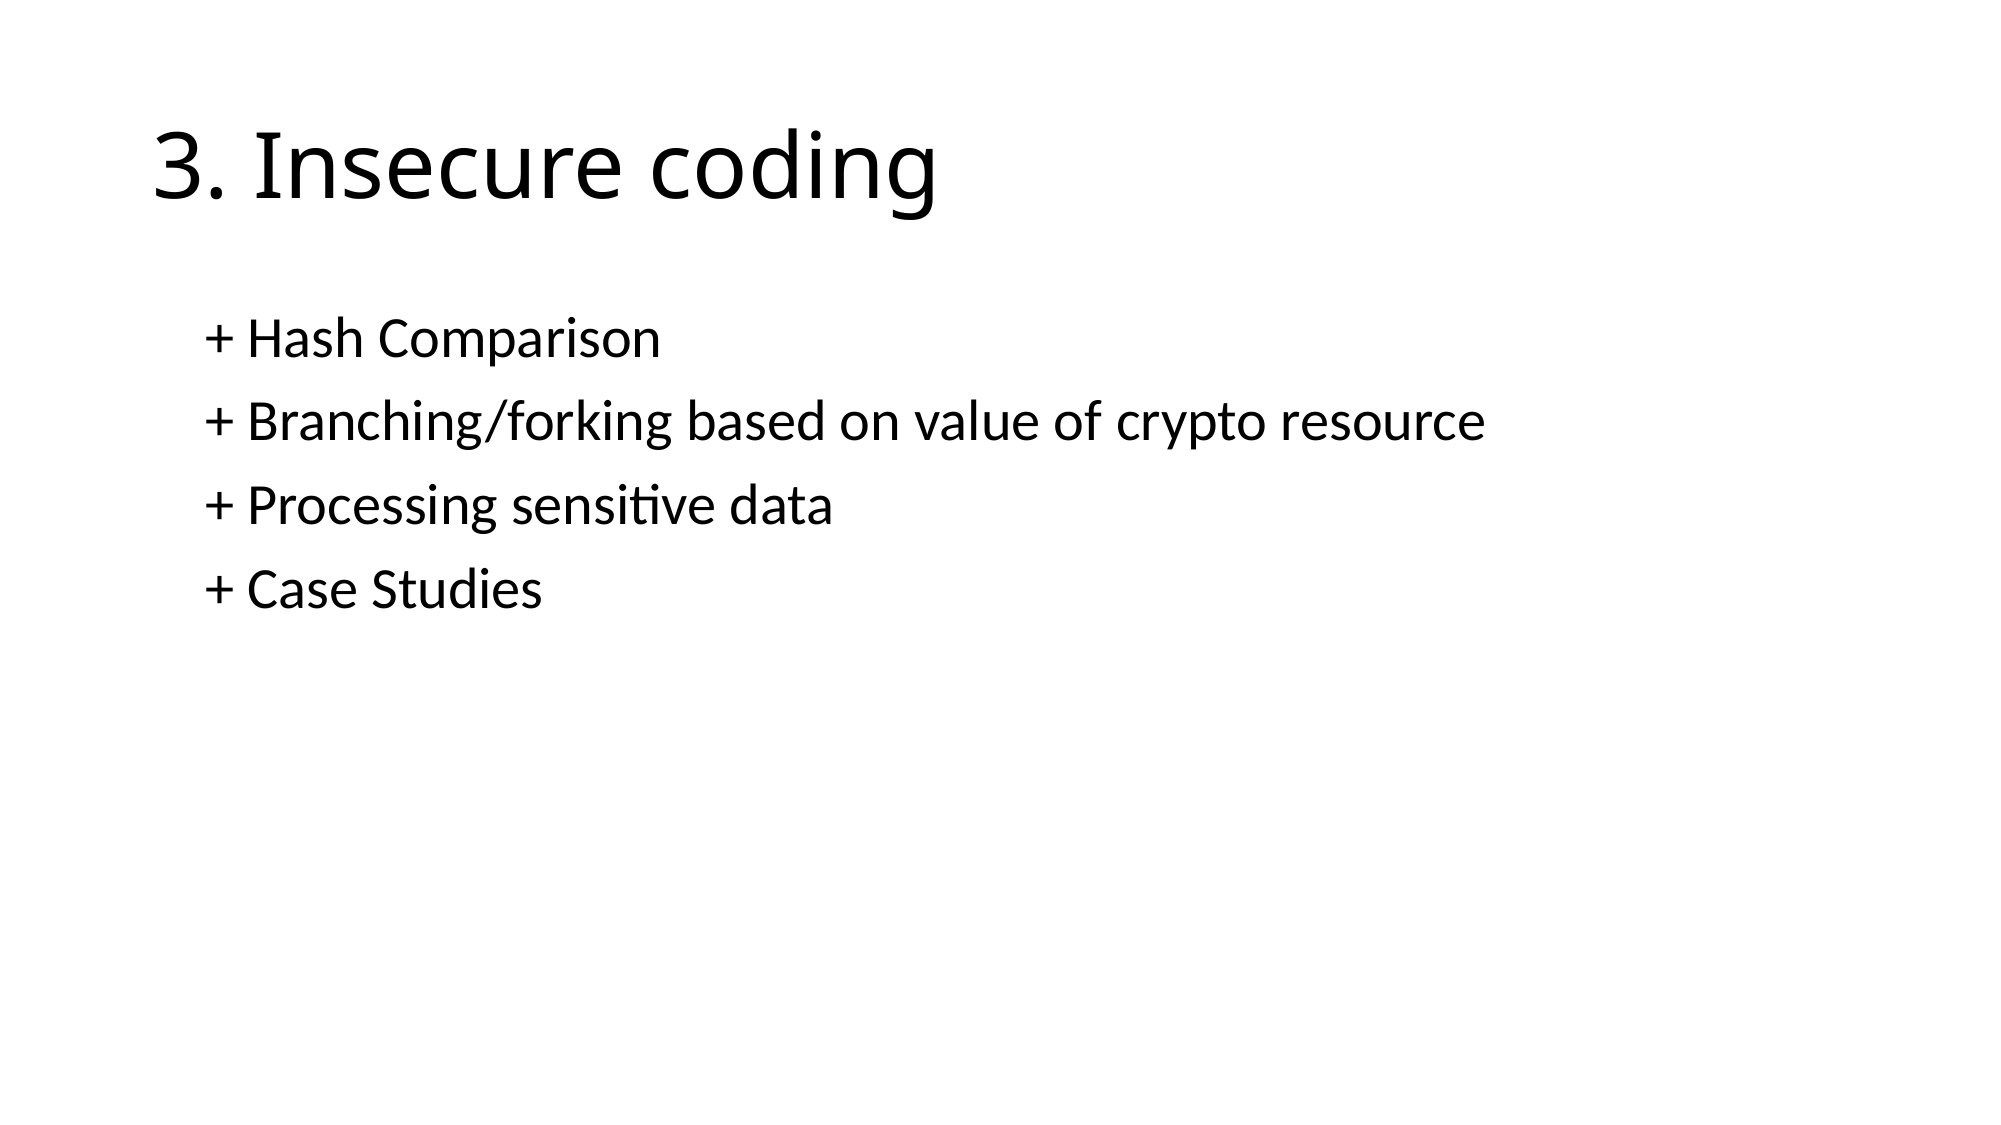

# 3. Insecure coding
    + Hash Comparison
    + Branching/forking based on value of crypto resource
    + Processing sensitive data
    + Case Studies